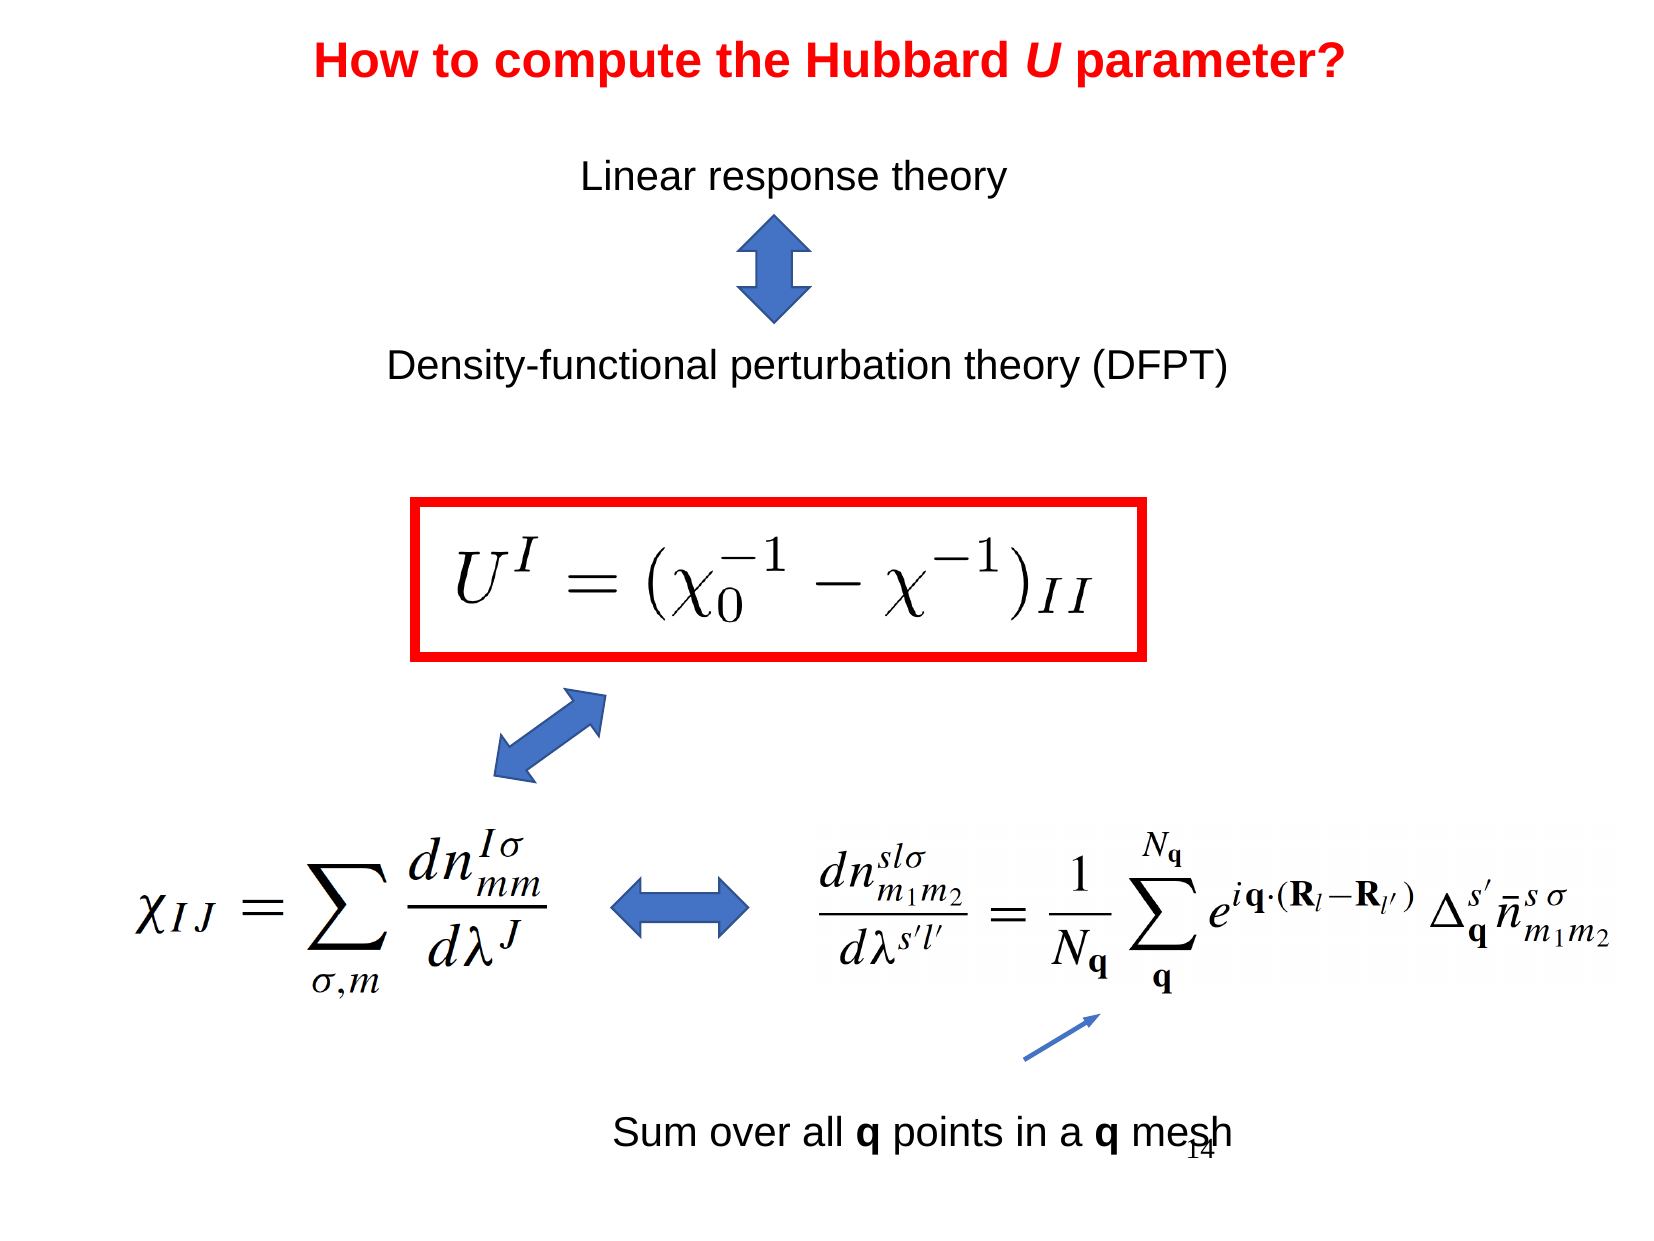

# How to compute the Hubbard U parameter?
Linear response theory
Density-functional perturbation theory (DFPT)
Sum over all q points in a q mesh